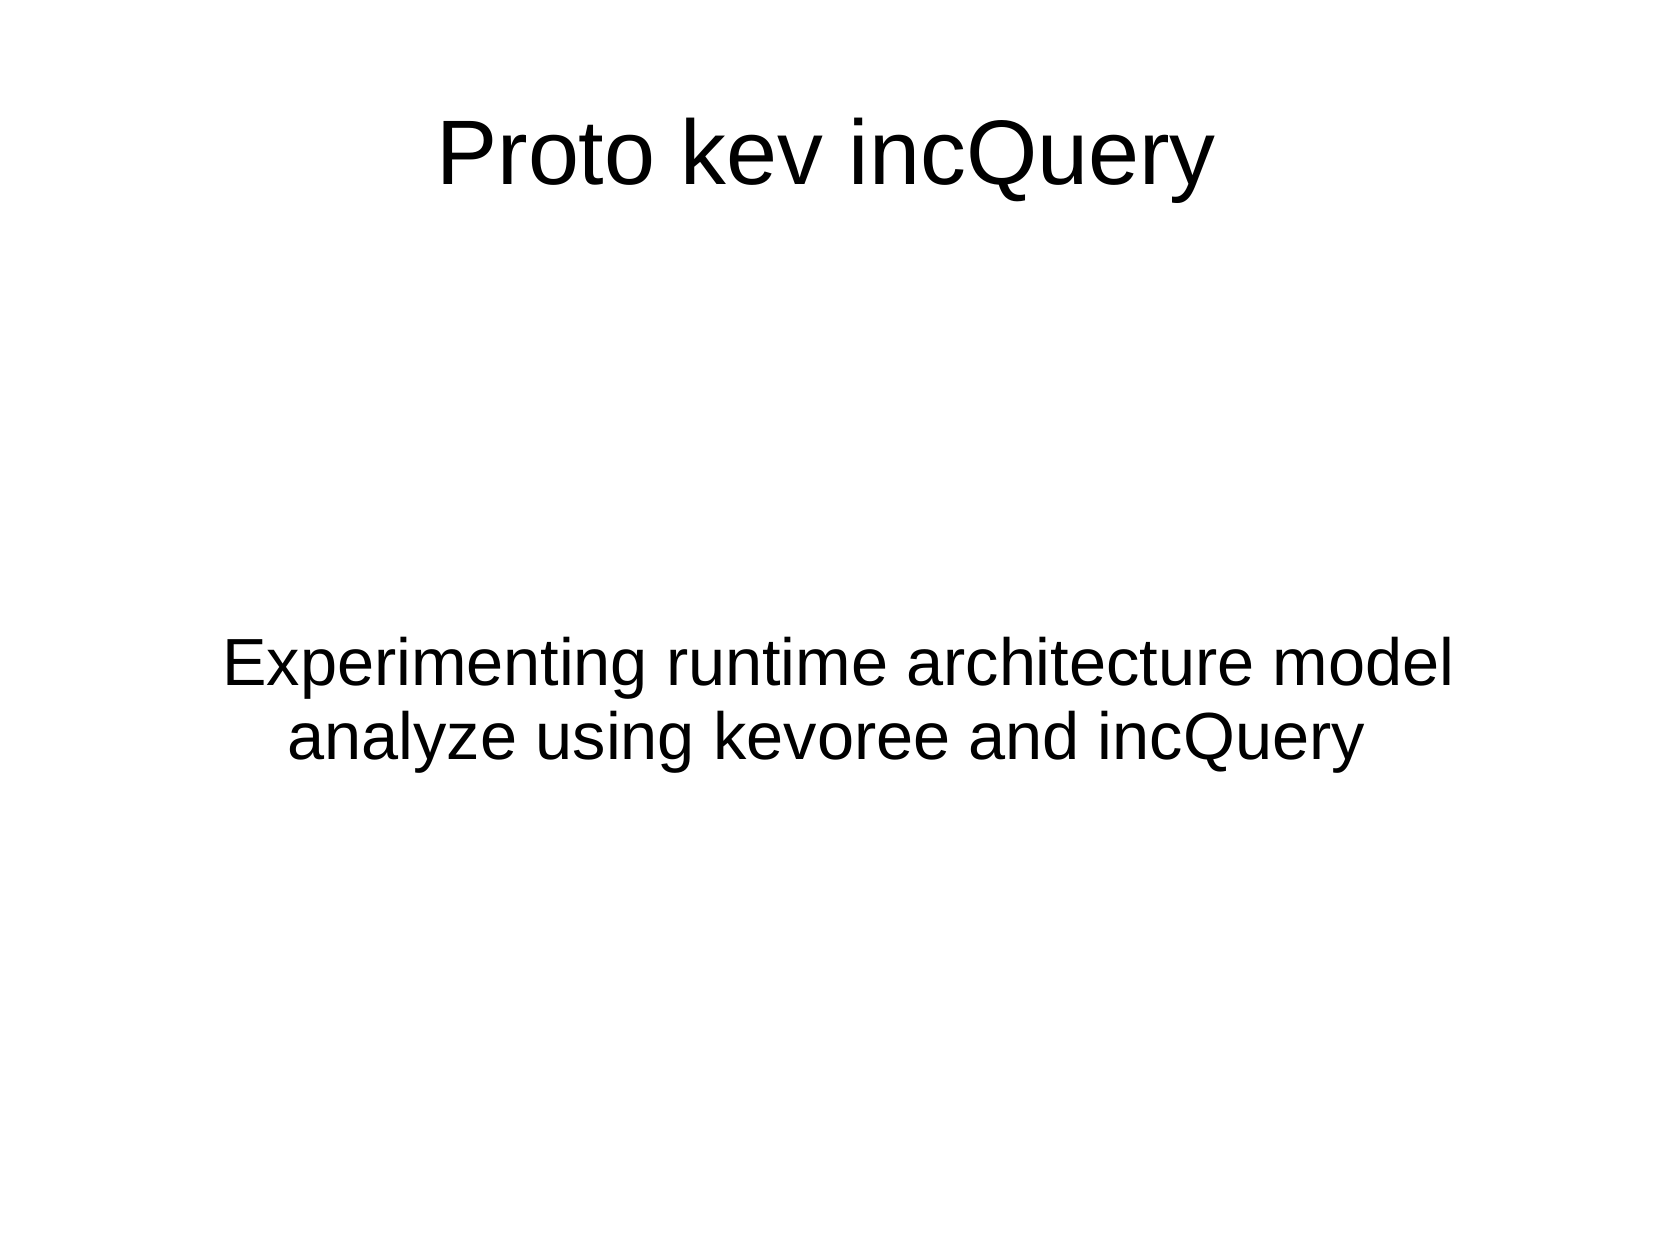

# Proto kev incQuery
Experimenting runtime architecture model analyze using kevoree and incQuery